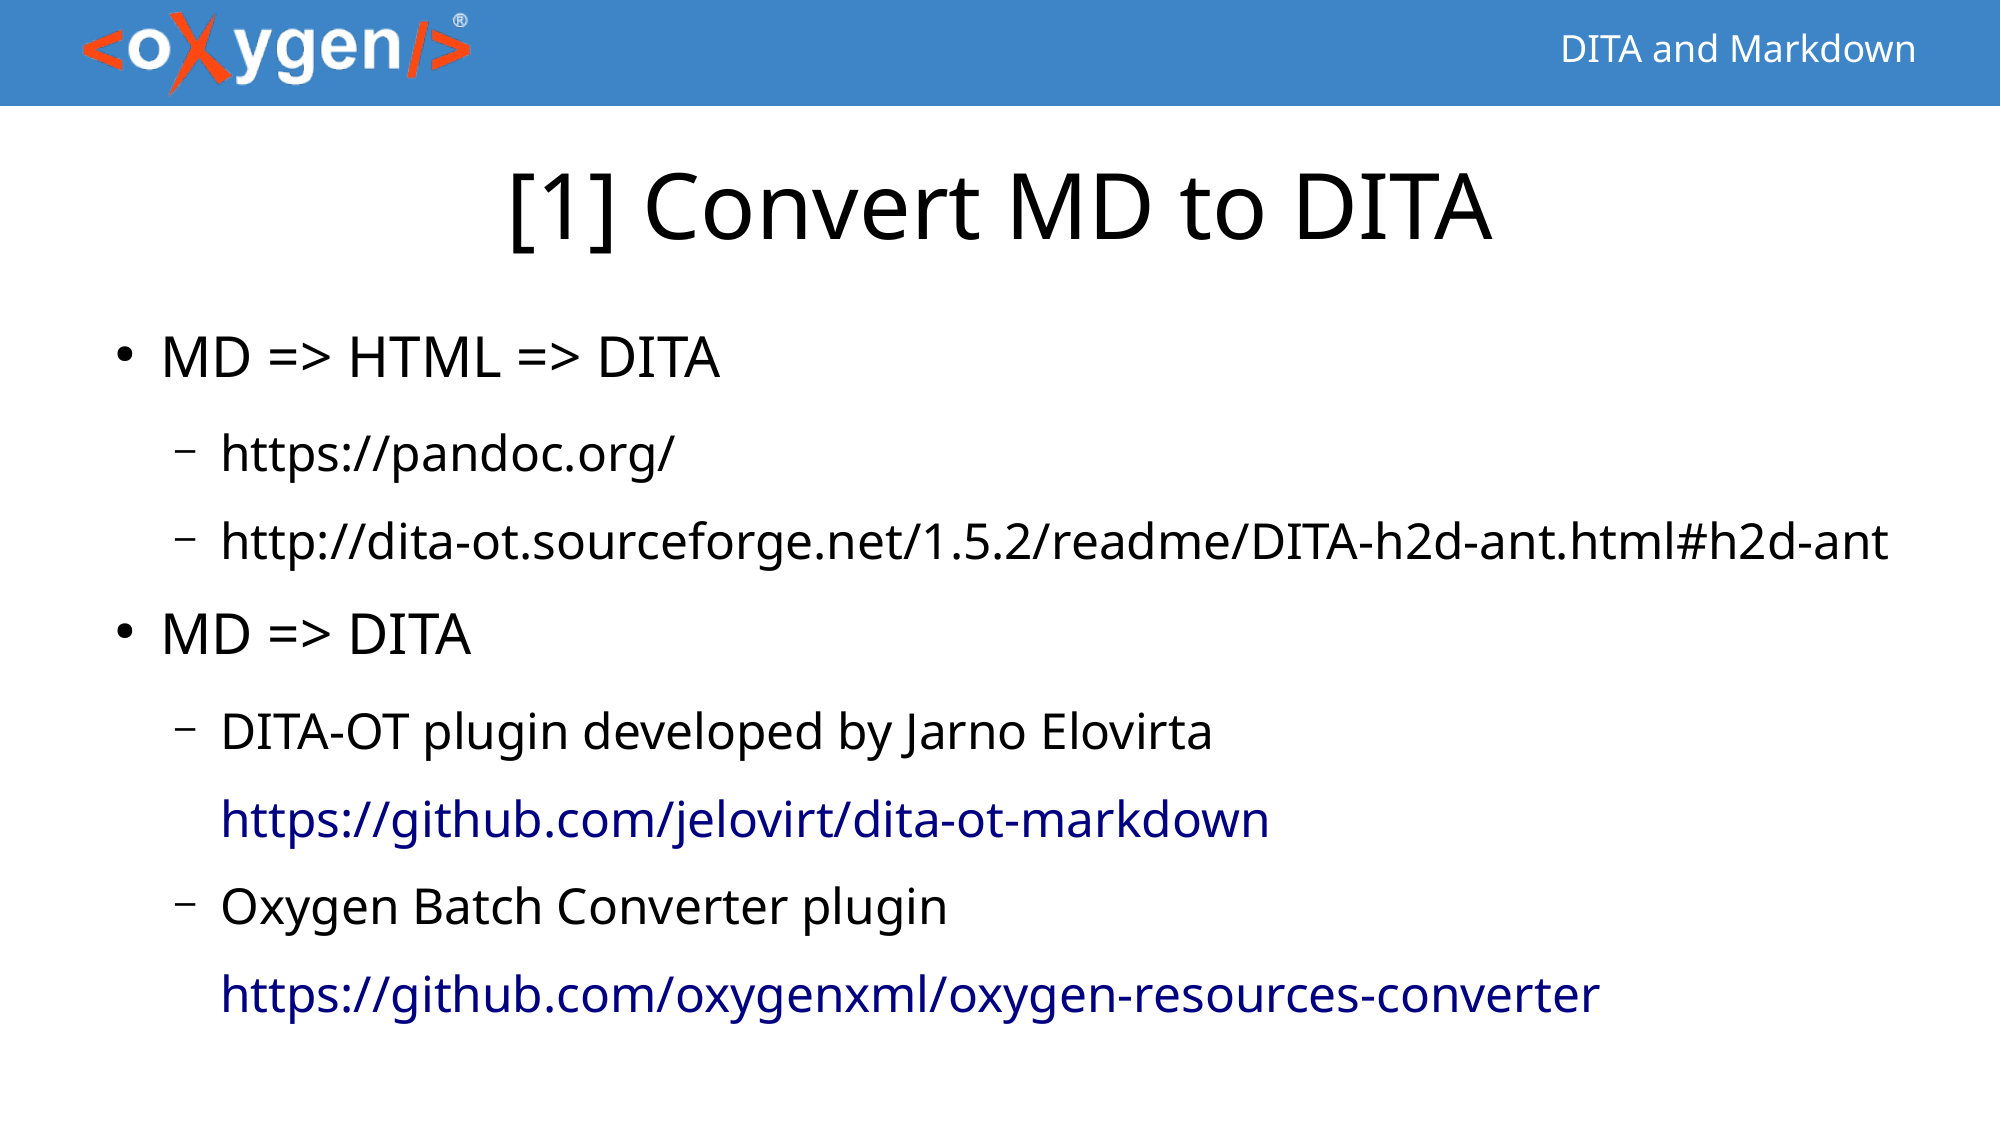

# [1] Convert MD to DITA
MD => HTML => DITA
https://pandoc.org/
http://dita-ot.sourceforge.net/1.5.2/readme/DITA-h2d-ant.html#h2d-ant
MD => DITA
DITA-OT plugin developed by Jarno Elovirta
https://github.com/jelovirt/dita-ot-markdown
Oxygen Batch Converter plugin
https://github.com/oxygenxml/oxygen-resources-converter